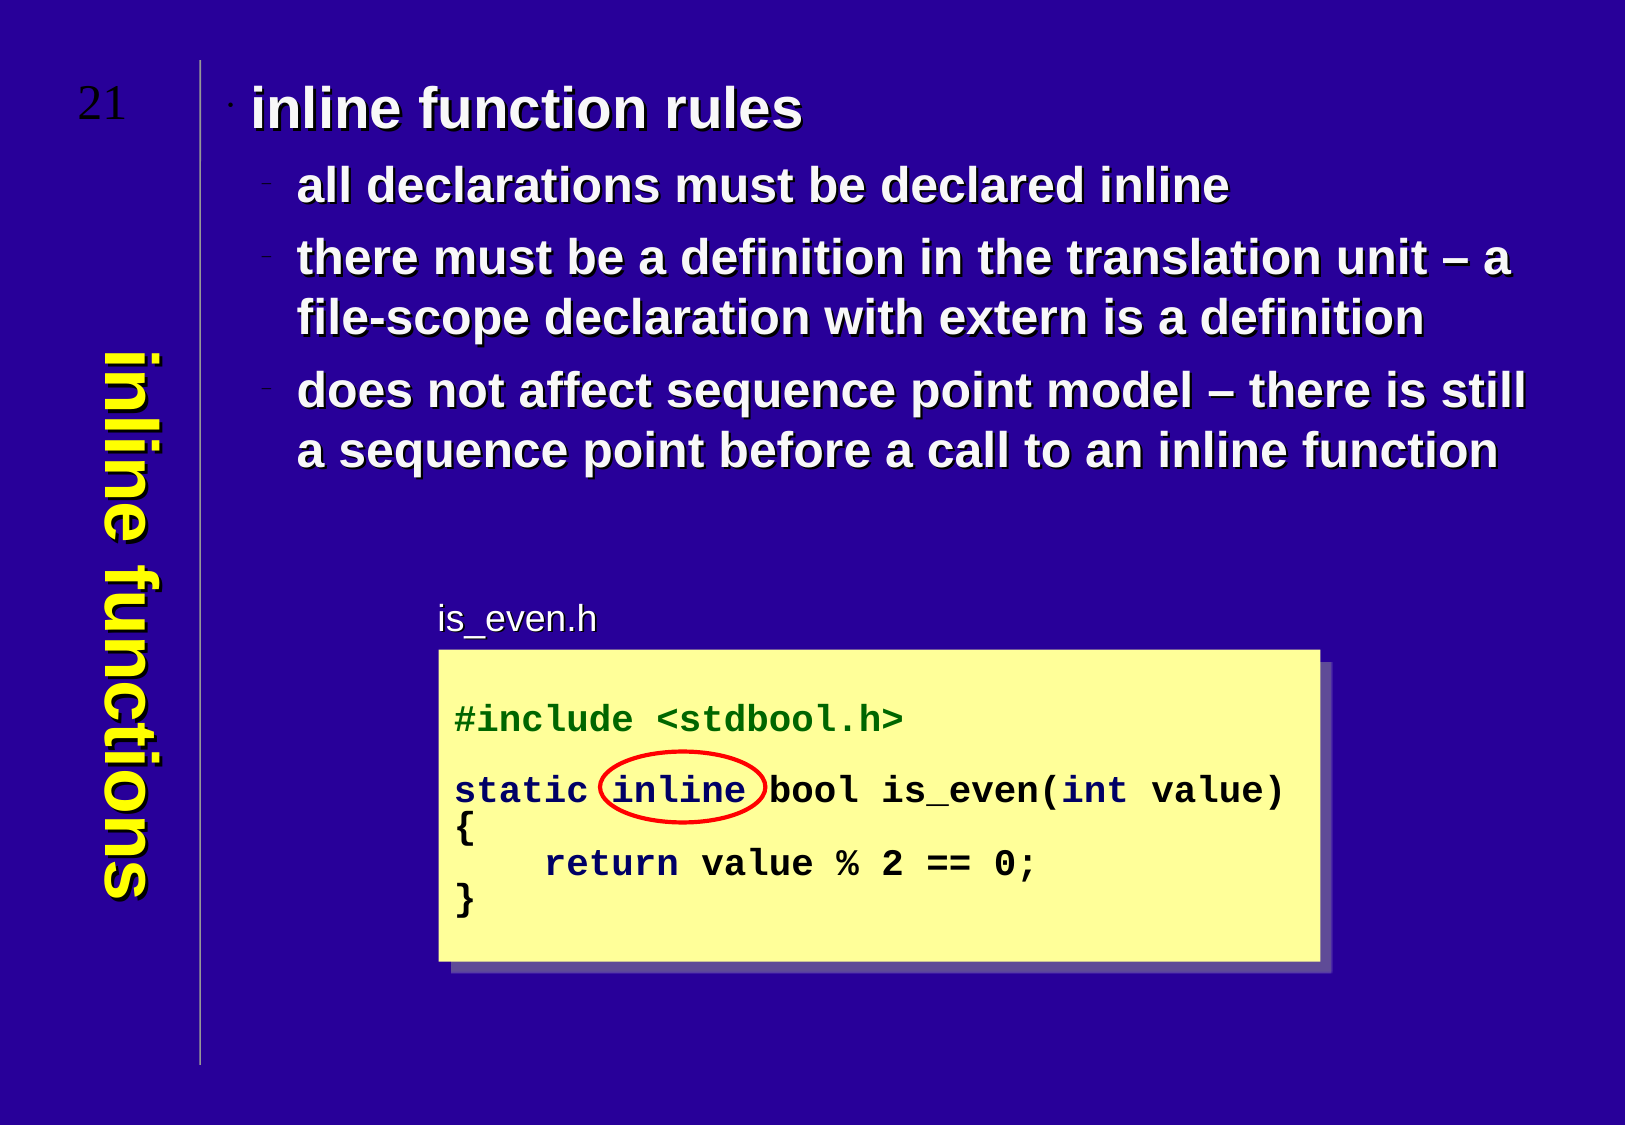

21
 inline function rules
all declarations must be declared inline
there must be a definition in the translation unit – a file-scope declaration with extern is a definition
does not affect sequence point model – there is still a sequence point before a call to an inline function
# inline functions
is_even.h
#include <stdbool.h>
static inline bool is_even(int value)
{
 return value % 2 == 0;
}